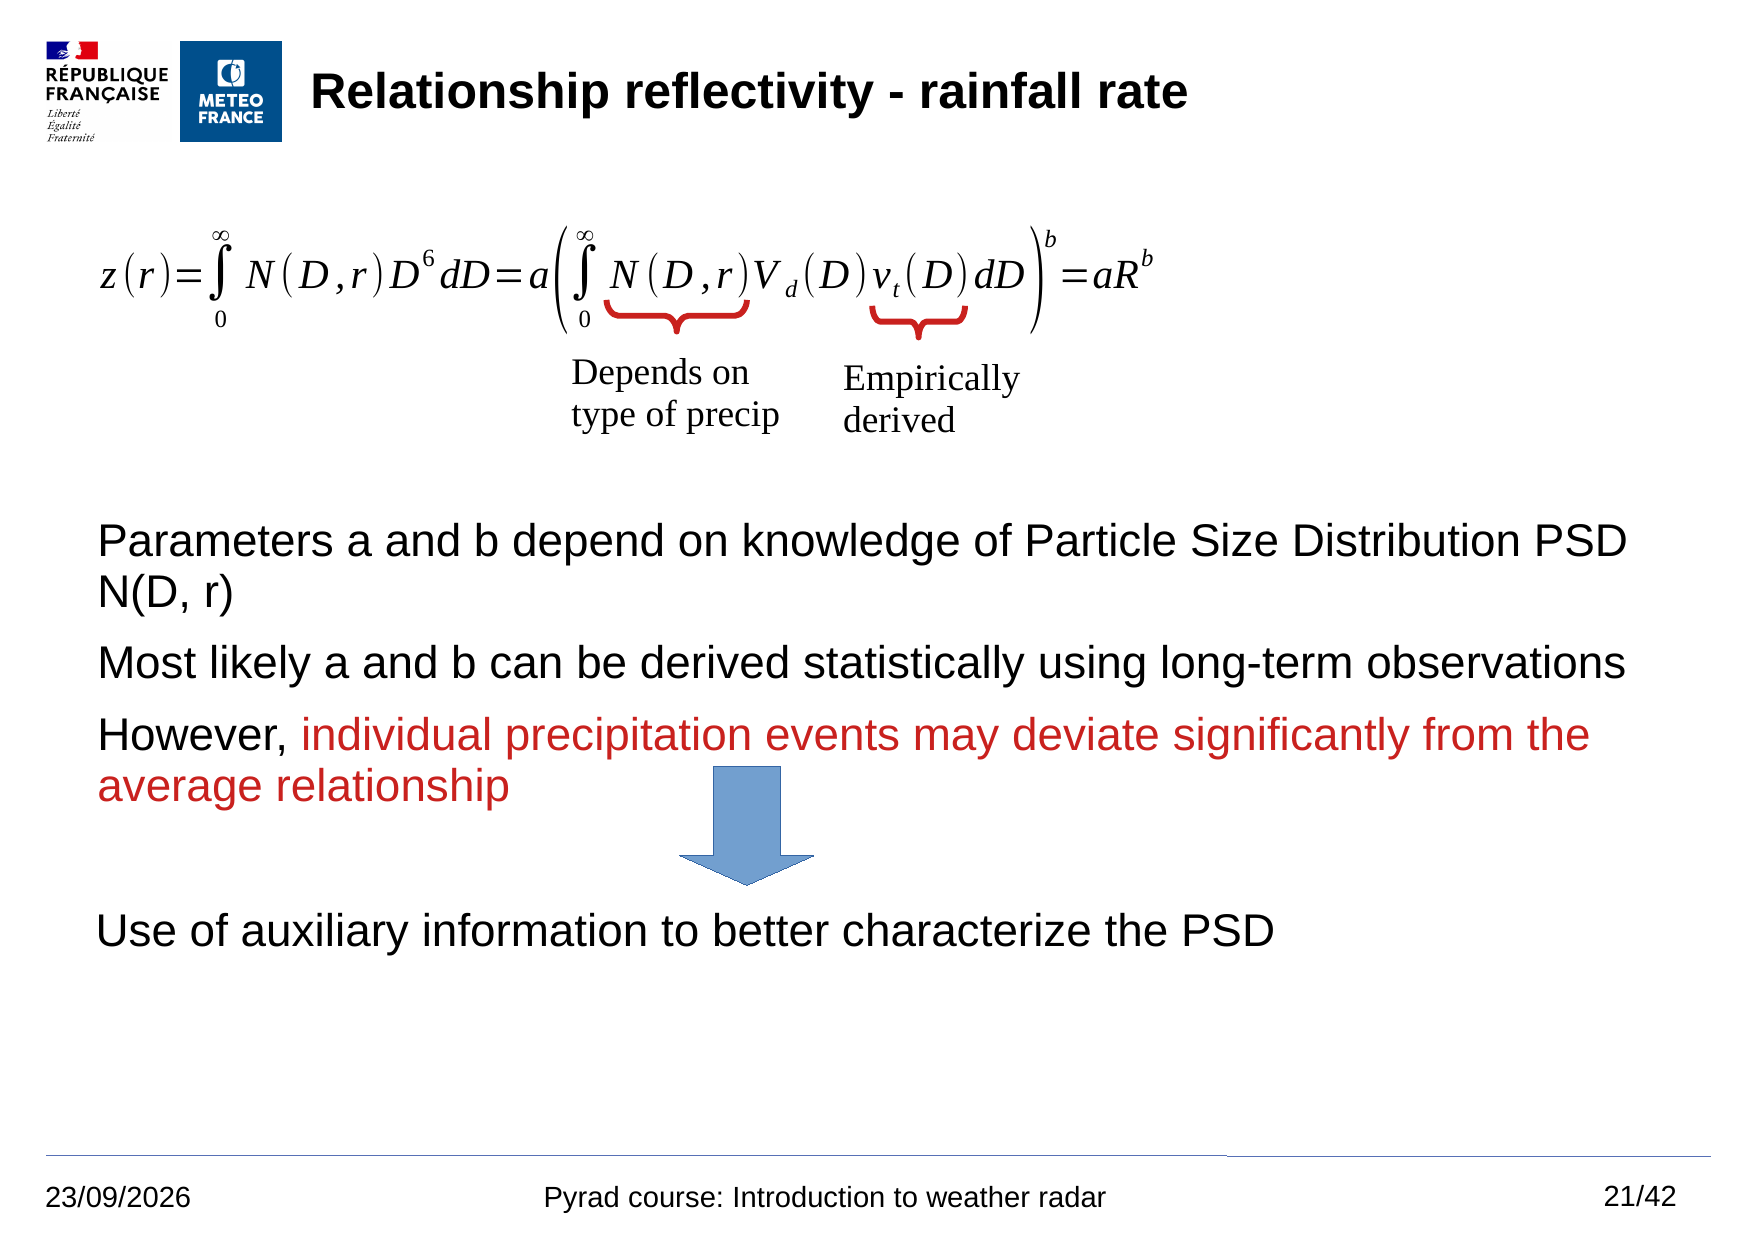

# Relationship reflectivity - rainfall rate
Depends on type of precip
Empirically derived
Parameters a and b depend on knowledge of Particle Size Distribution PSD N(D, r)
Most likely a and b can be derived statistically using long-term observations
However, individual precipitation events may deviate significantly from the average relationship
Use of auxiliary information to better characterize the PSD
21
Pyrad course: Introduction to weather radar